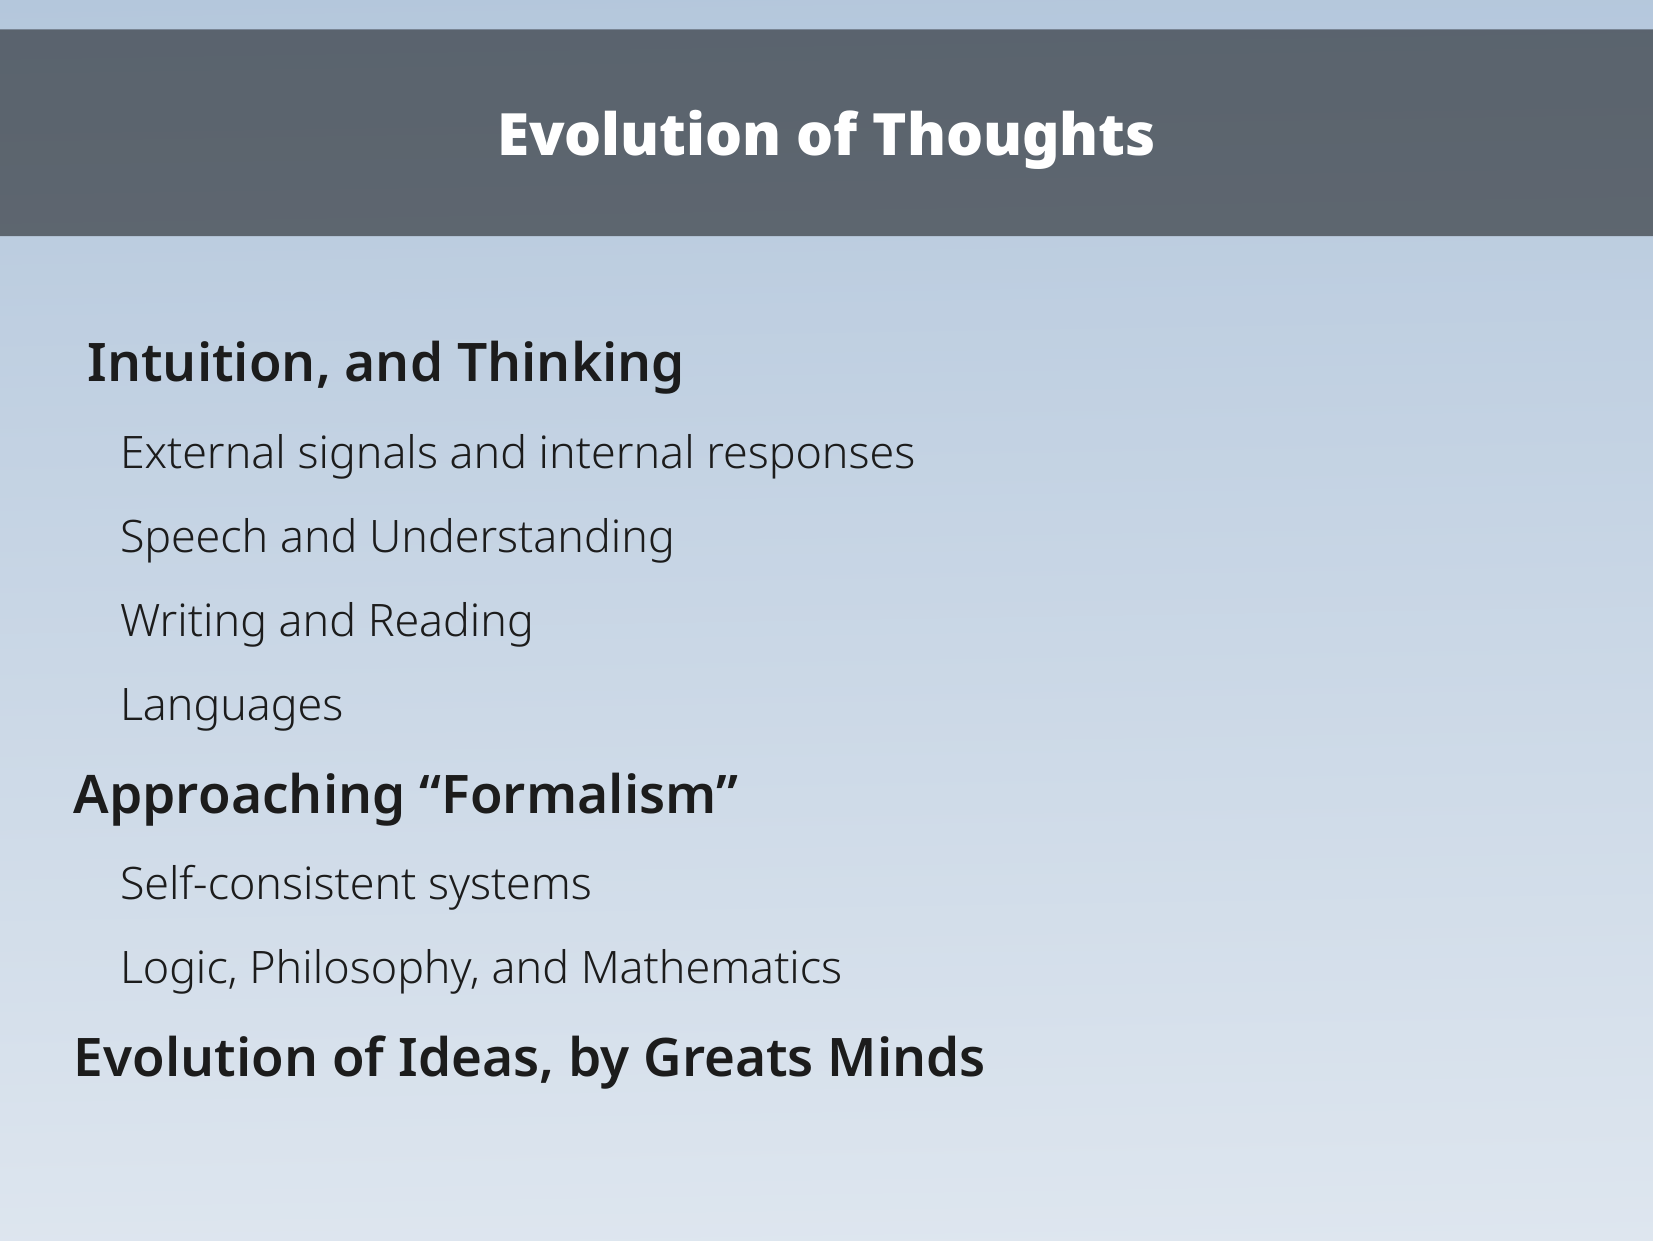

# Evolution of Thoughts
 Intuition, and Thinking
External signals and internal responses
Speech and Understanding
Writing and Reading
Languages
Approaching “Formalism”
Self-consistent systems
Logic, Philosophy, and Mathematics
Evolution of Ideas, by Greats Minds